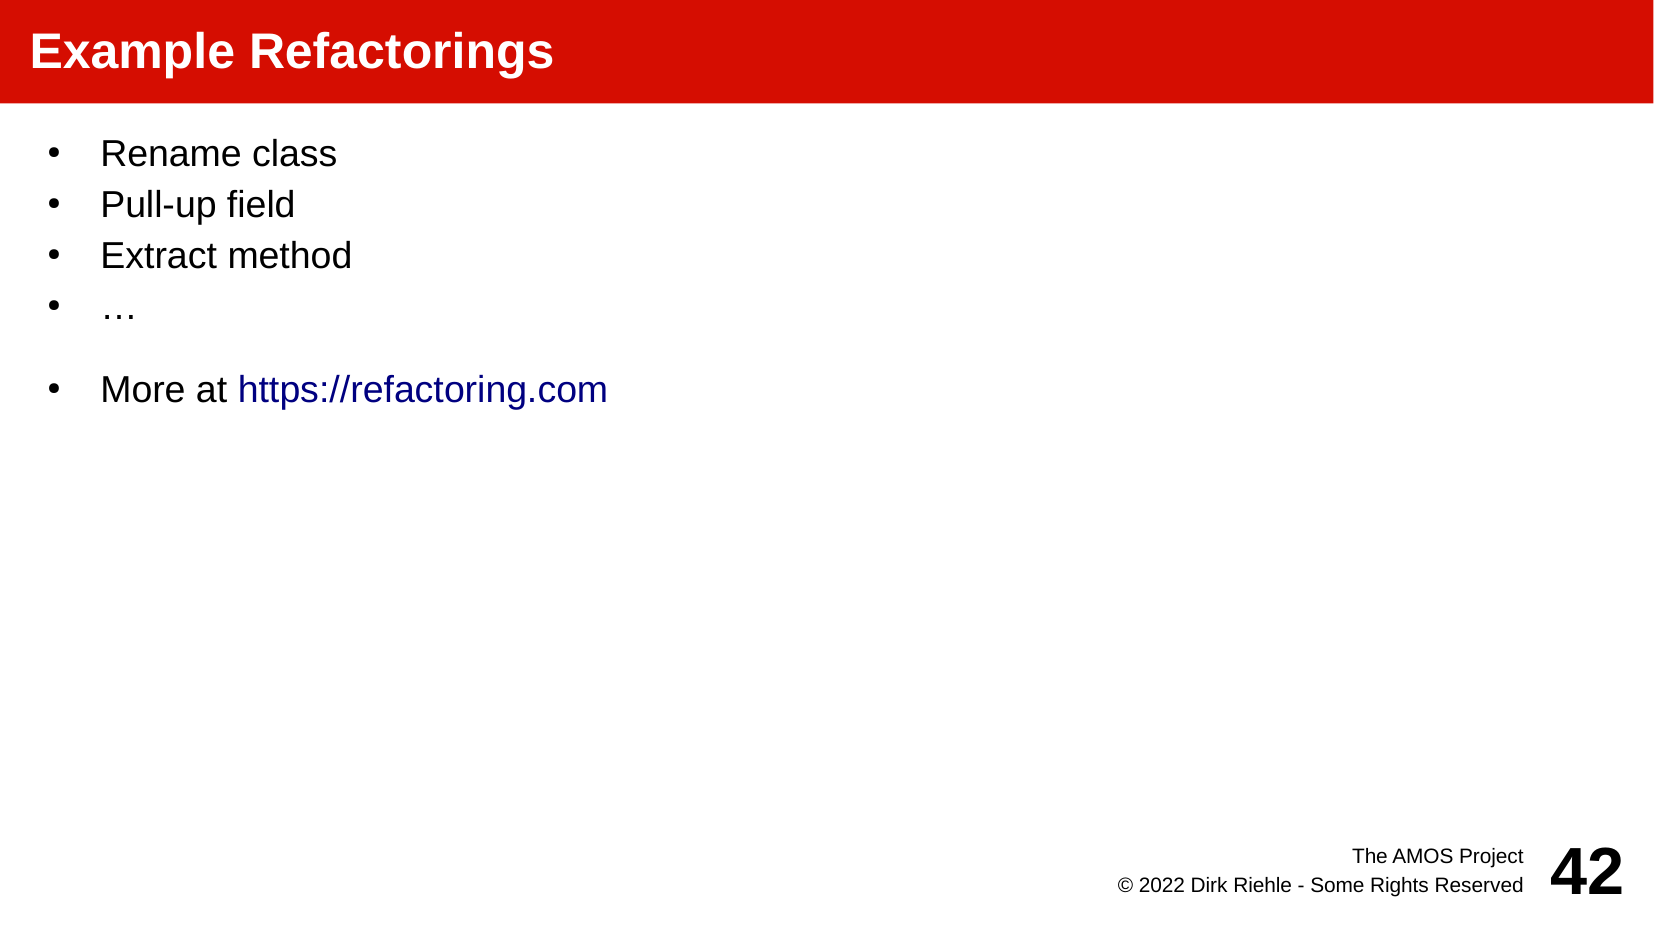

# Example Refactorings
Rename class
Pull-up field
Extract method
…
More at https://refactoring.com
The AMOS Project
42
© 2022 Dirk Riehle - Some Rights Reserved